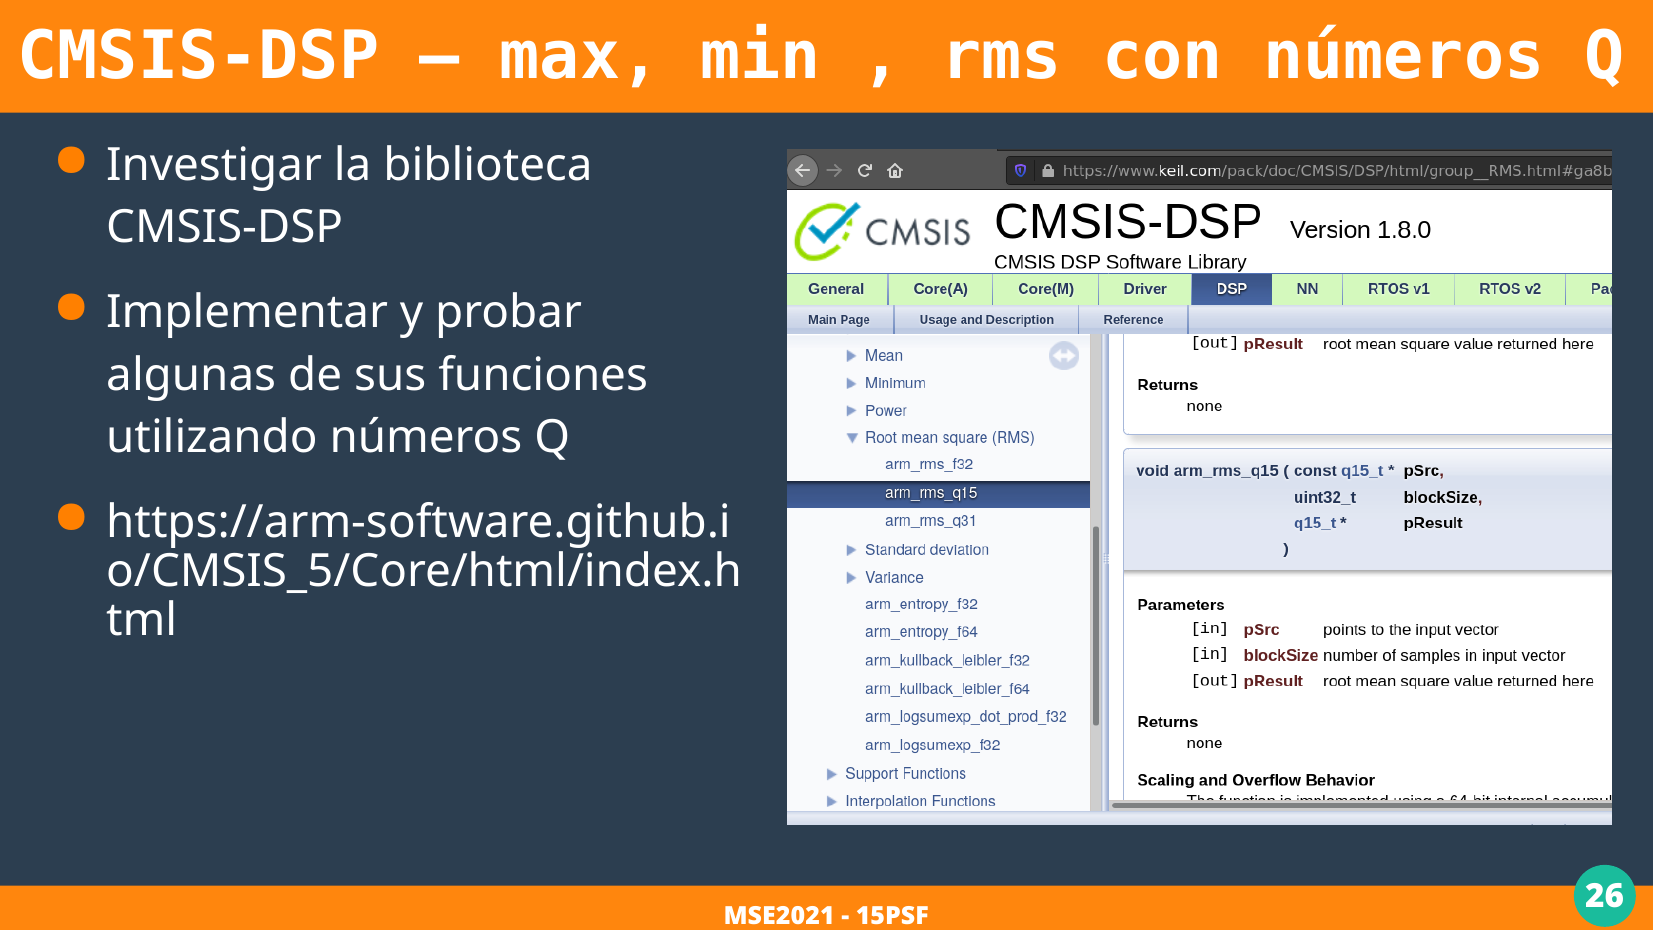

# CMSIS-DSP – max, min , rms con números Q
Investigar la biblioteca CMSIS-DSP
Implementar y probar algunas de sus funciones utilizando números Q
https://arm-software.github.io/CMSIS_5/Core/html/index.html
MSE2021 - 15PSF